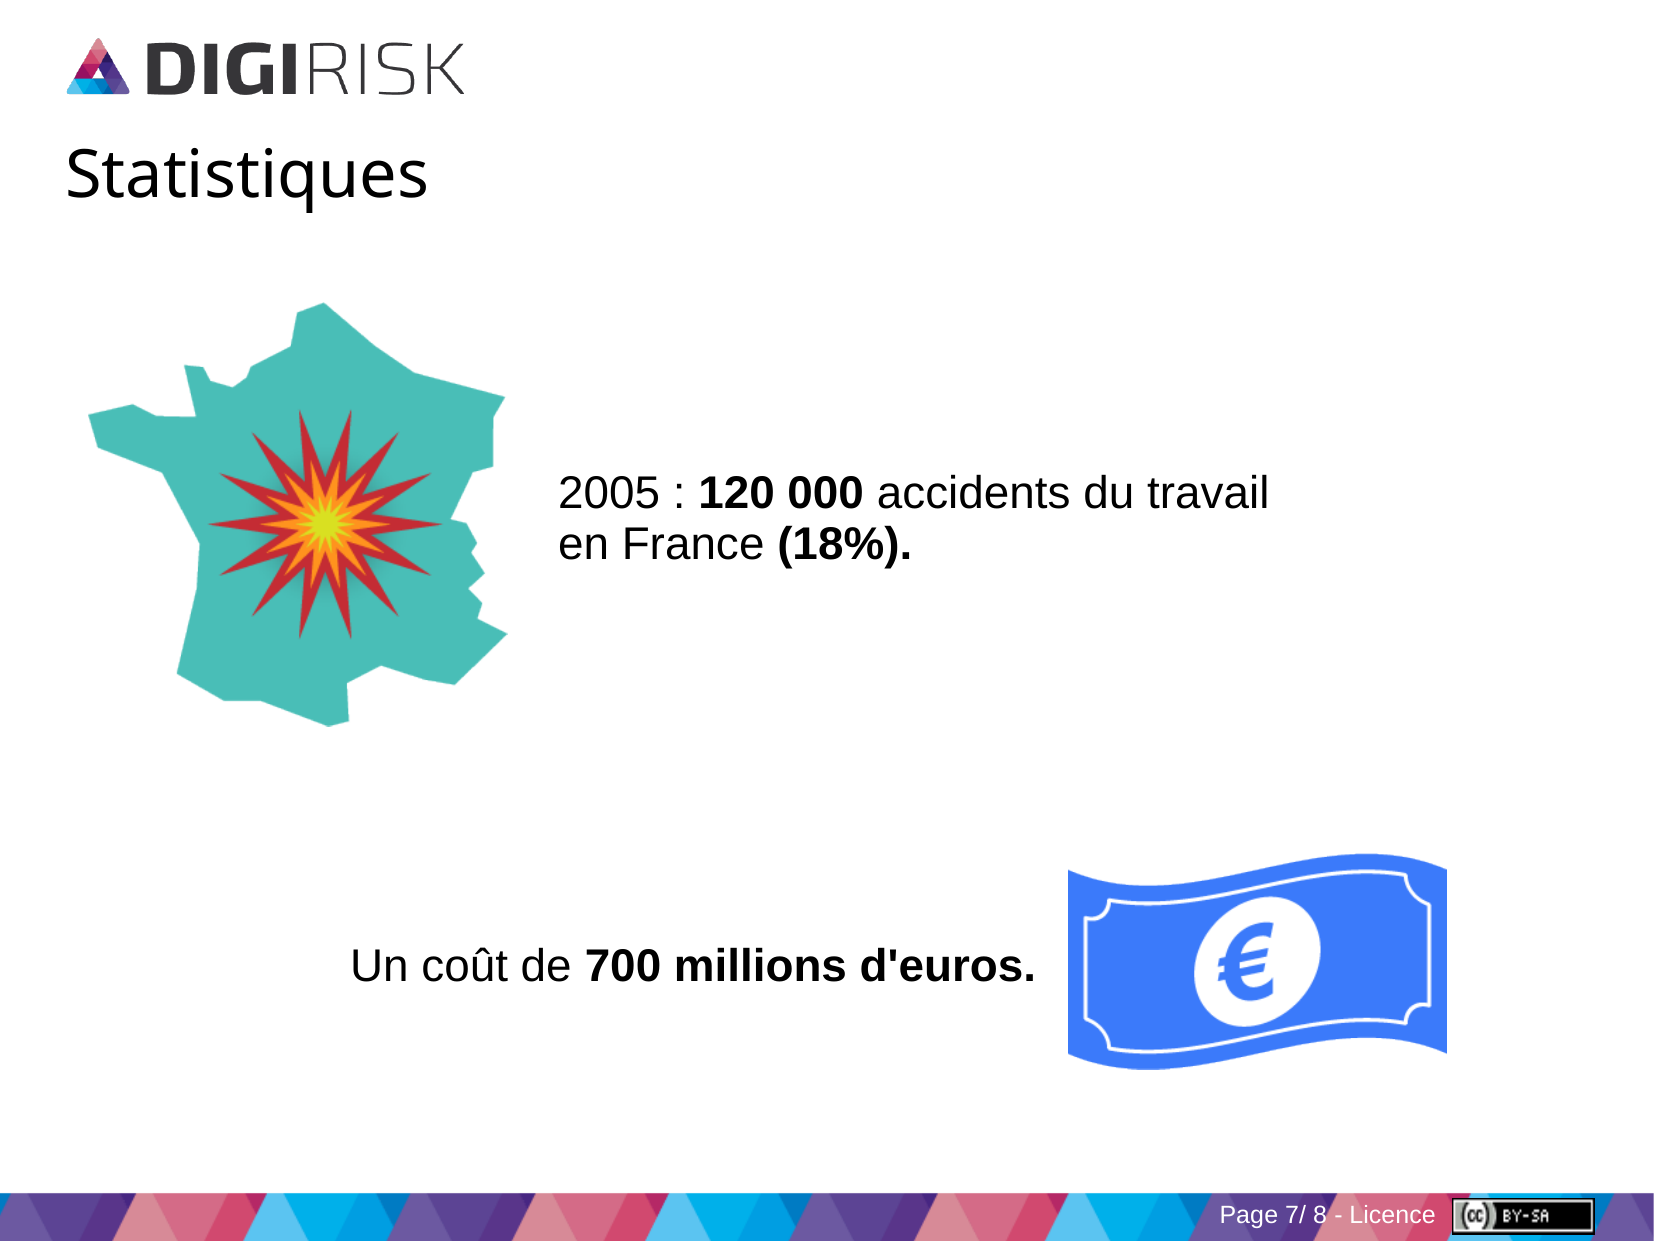

# Statistiques
2005 : 120 000 accidents du travail
en France (18%).
Un coût de 700 millions d'euros.